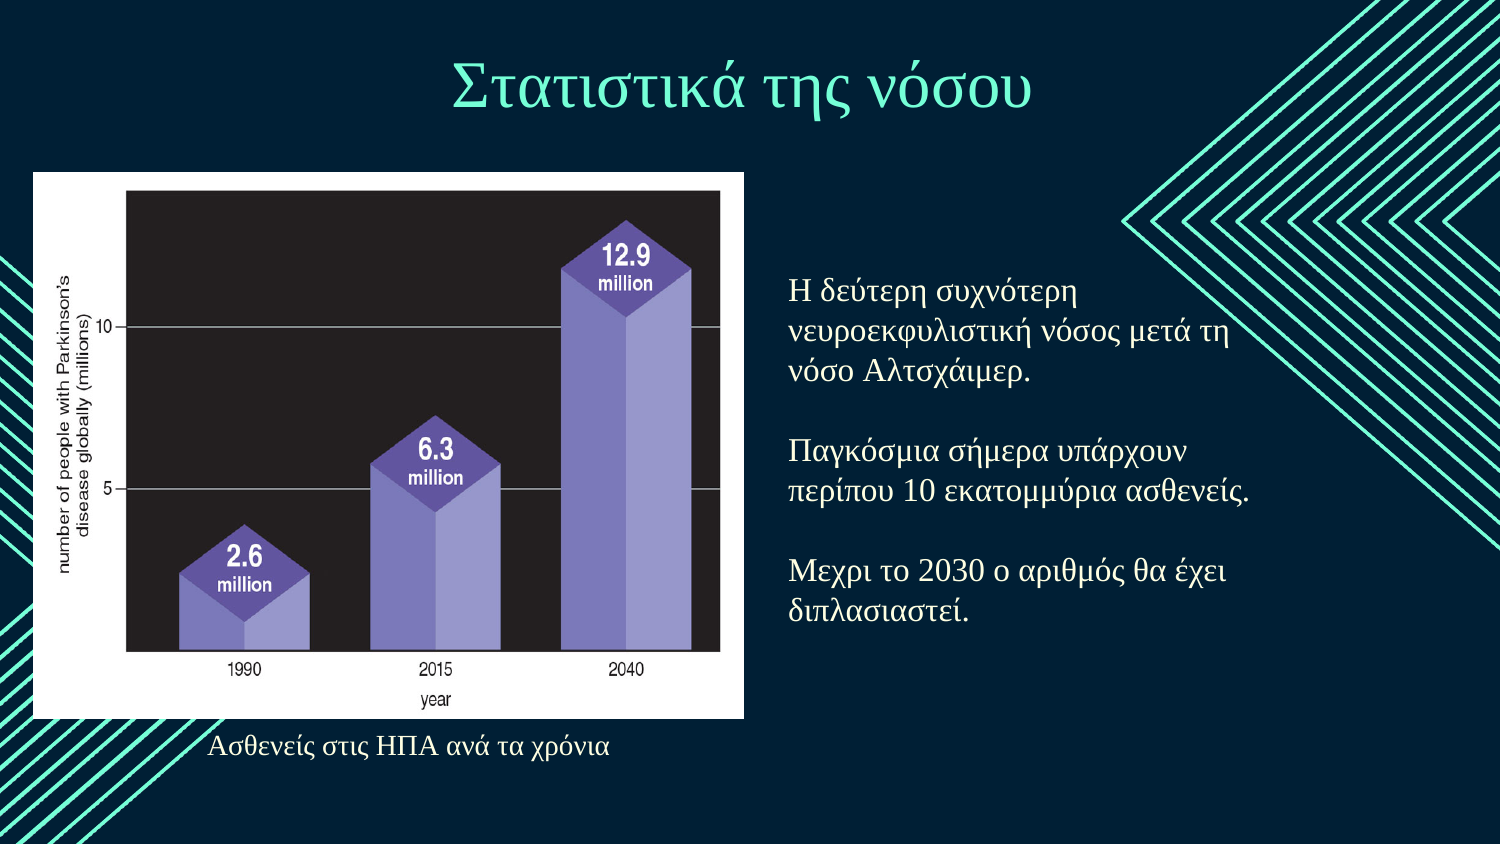

# Στατιστικά της νόσου
Η δεύτερη συχνότερη νευροεκφυλιστική νόσος μετά τη νόσο Αλτσχάιμερ.
Παγκόσμια σήμερα υπάρχουν περίπου 10 εκατομμύρια ασθενείς. 
Μεχρι το 2030 ο αριθμός θα έχει διπλασιαστεί.
Ασθενείς στις ΗΠΑ ανά τα χρόνια